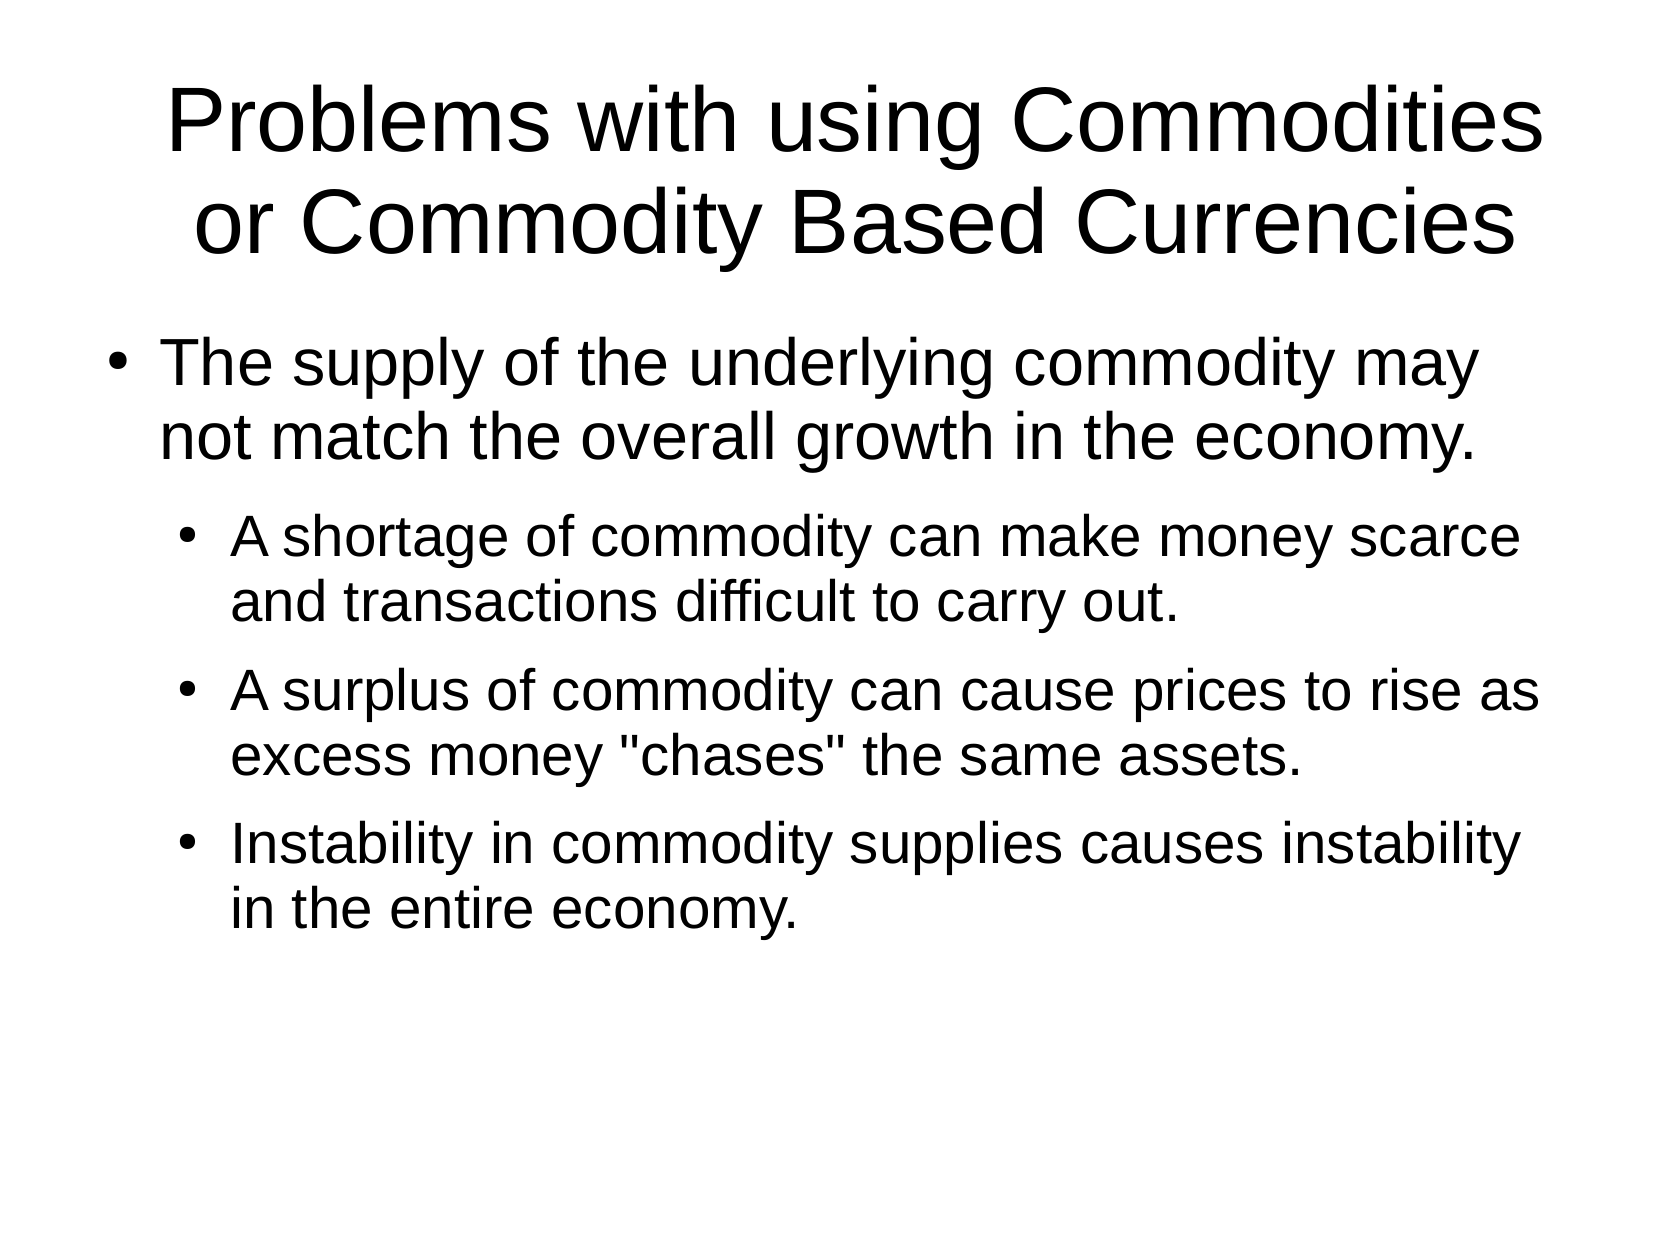

# Problems with using Commodities or Commodity Based Currencies
The supply of the underlying commodity may not match the overall growth in the economy.
A shortage of commodity can make money scarce and transactions difficult to carry out.
A surplus of commodity can cause prices to rise as excess money "chases" the same assets.
Instability in commodity supplies causes instability in the entire economy.